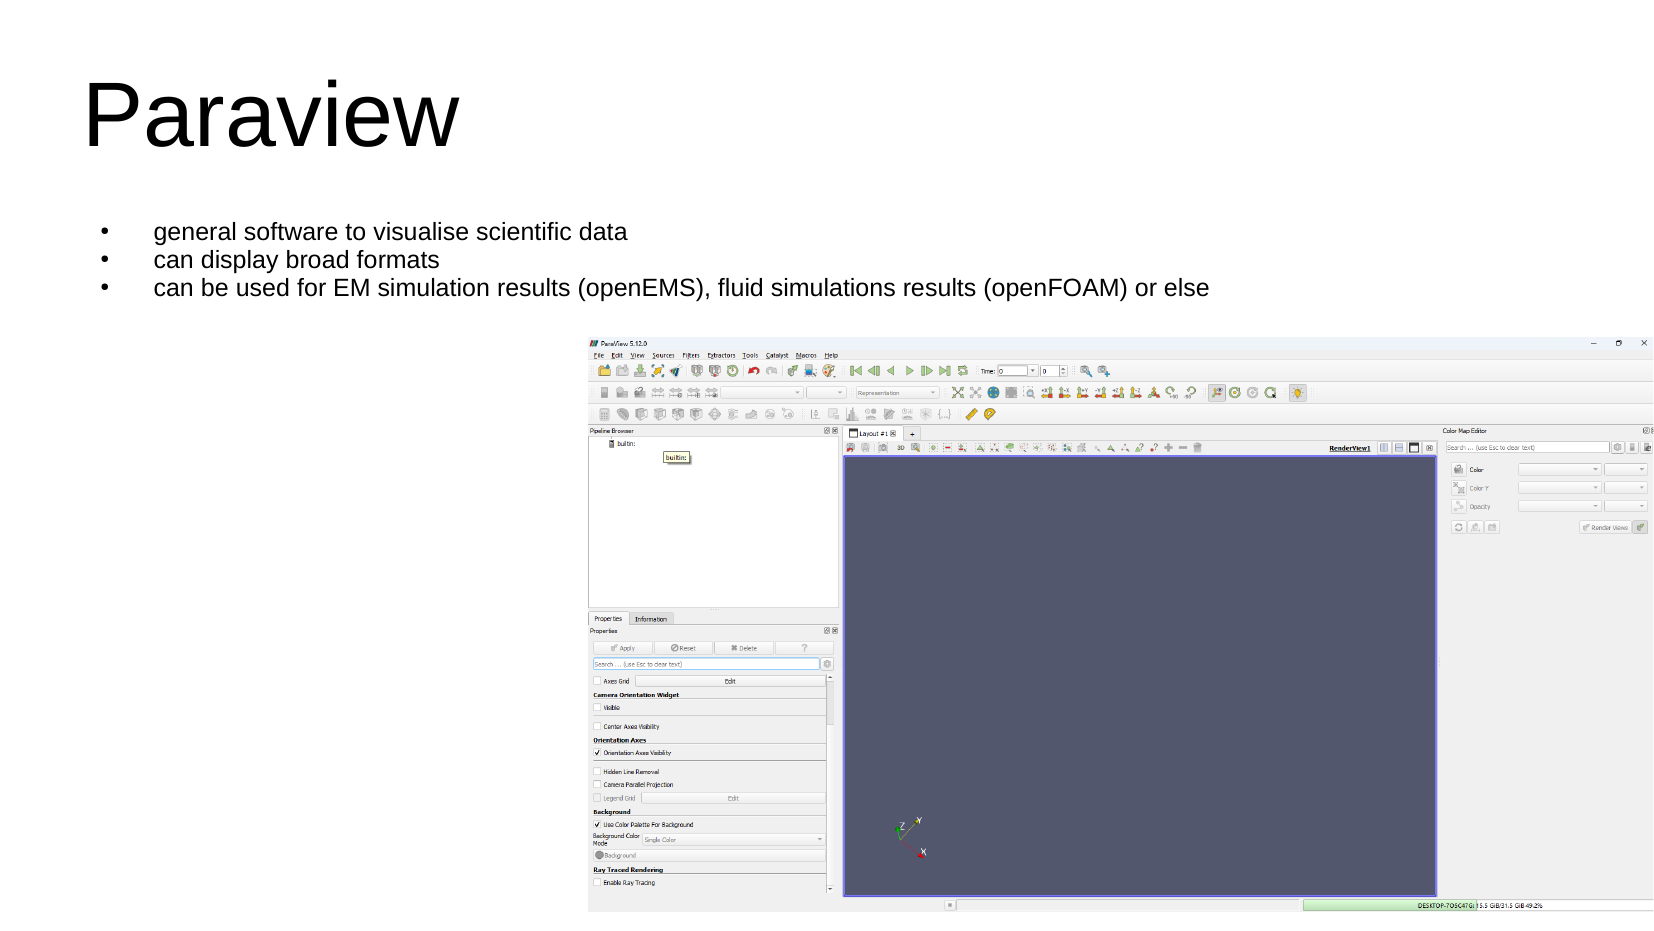

# Paraview
general software to visualise scientific data
can display broad formats
can be used for EM simulation results (openEMS), fluid simulations results (openFOAM) or else